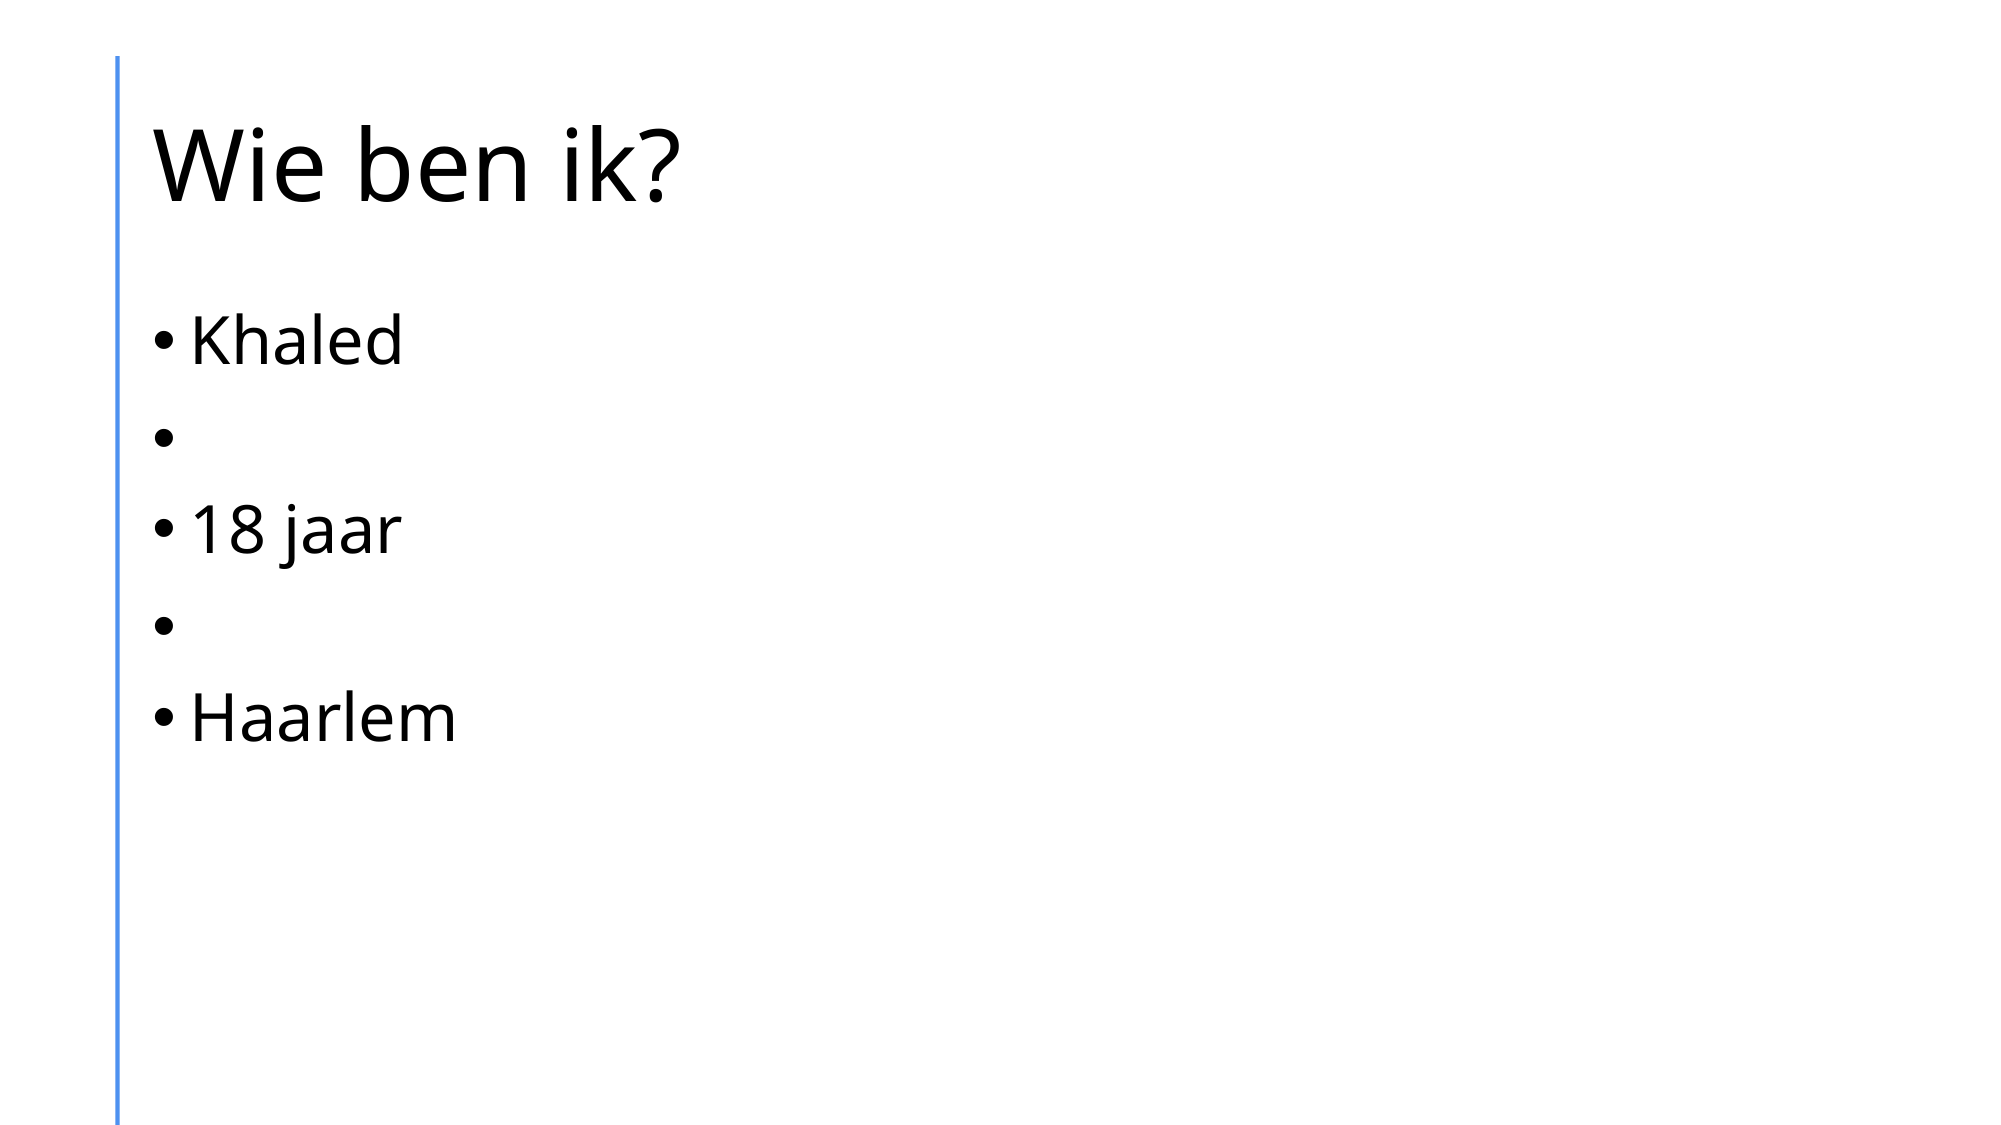

# Wie ben ik?
Khaled
18 jaar
Haarlem